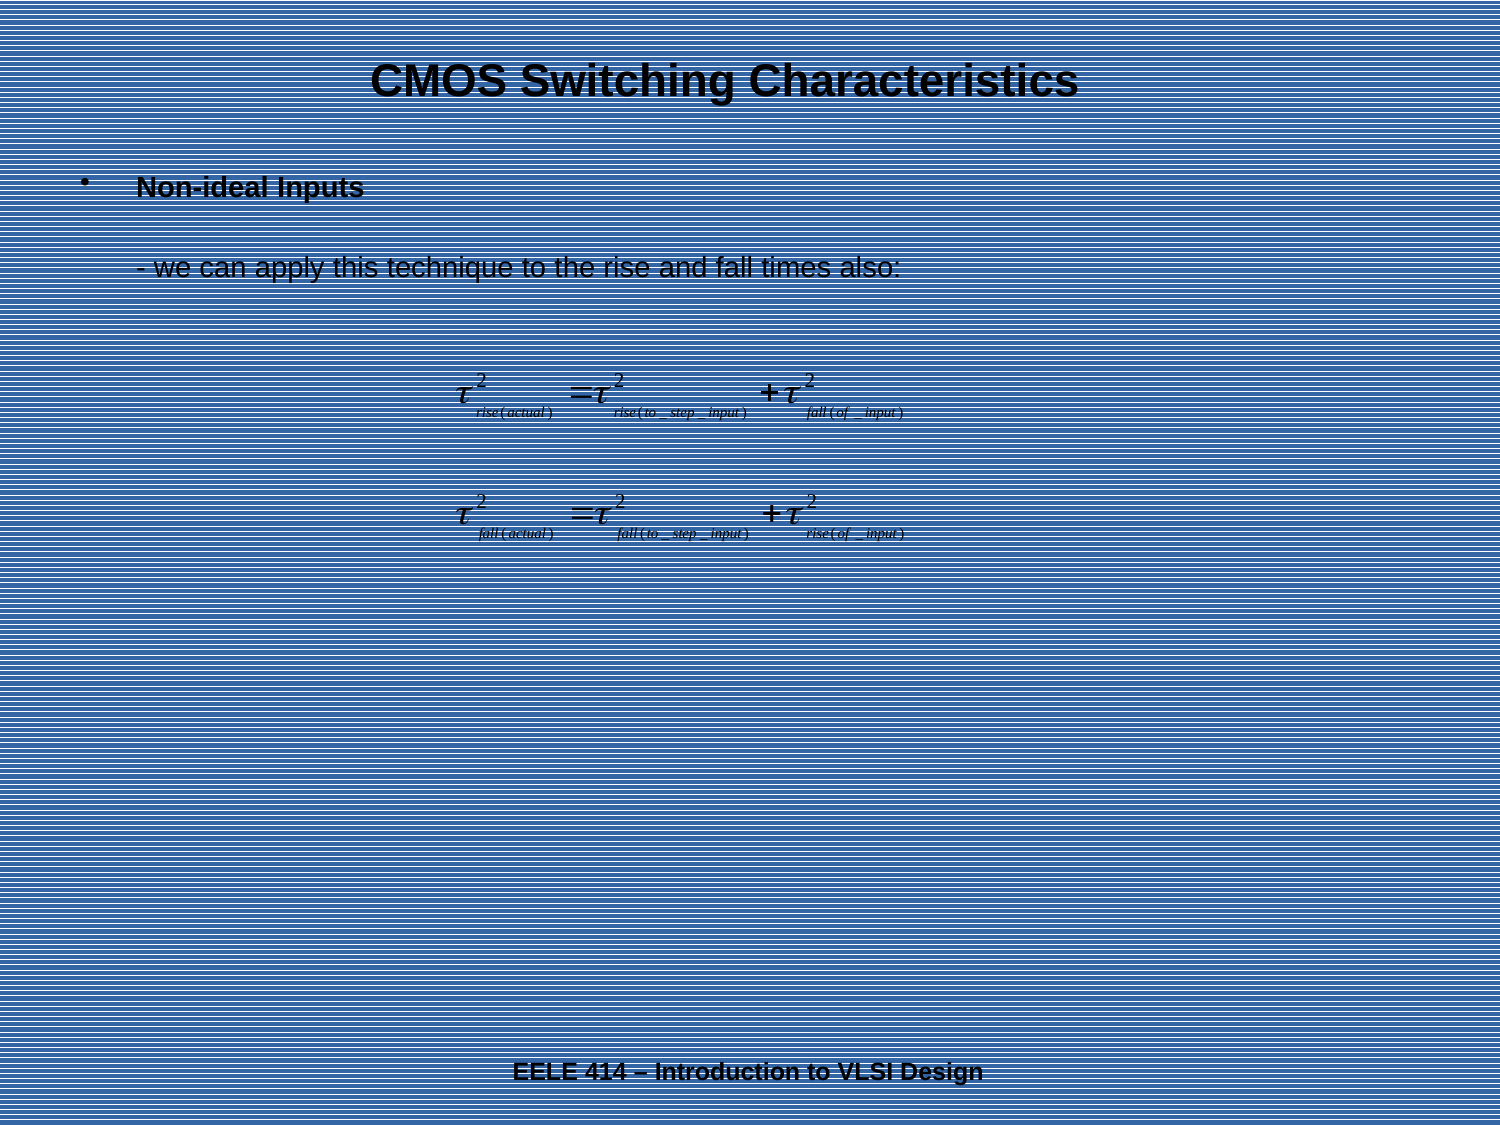

# CMOS Switching Characteristics
Non-ideal Inputs
- we can apply this technique to the rise and fall times also: